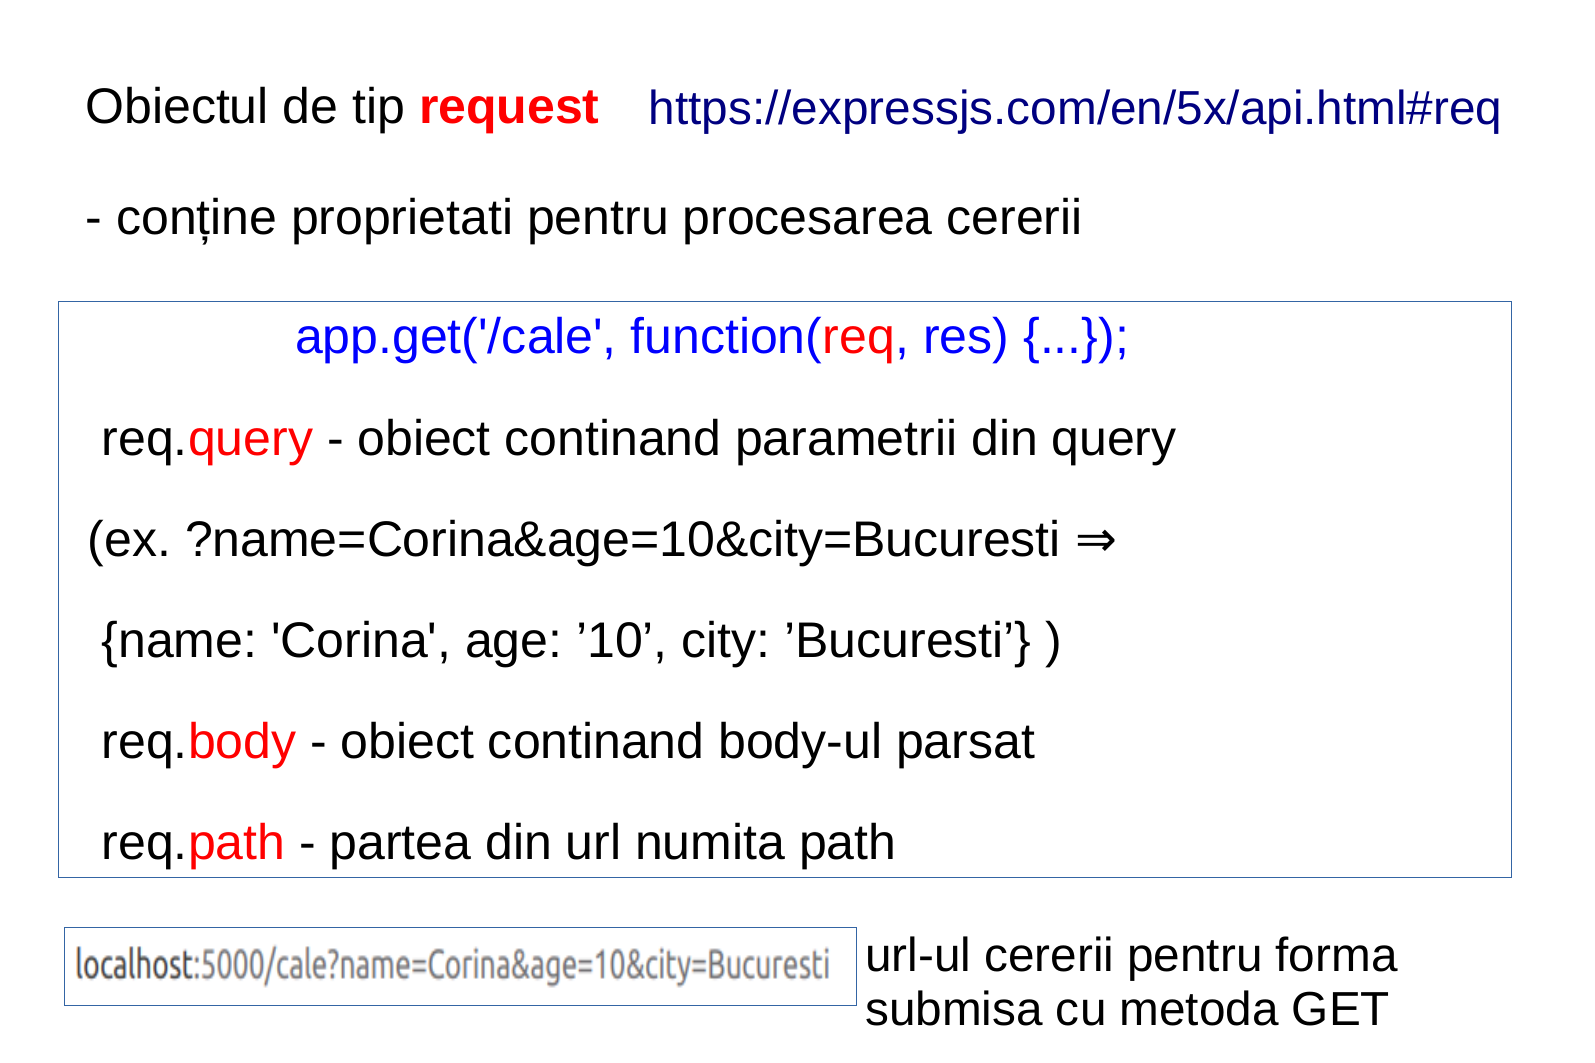

Obiectul de tip request
- conține proprietati pentru procesarea cererii
https://expressjs.com/en/5x/api.html#req
			app.get('/cale', function(req, res) {...});
 req.query - obiect continand parametrii din query
 (ex. ?name=Corina&age=10&city=Bucuresti ⇒
 {name: 'Corina', age: ’10’, city: ’Bucuresti’} )
 req.body - obiect continand body-ul parsat
 req.path - partea din url numita path
url-ul cererii pentru forma
submisa cu metoda GET